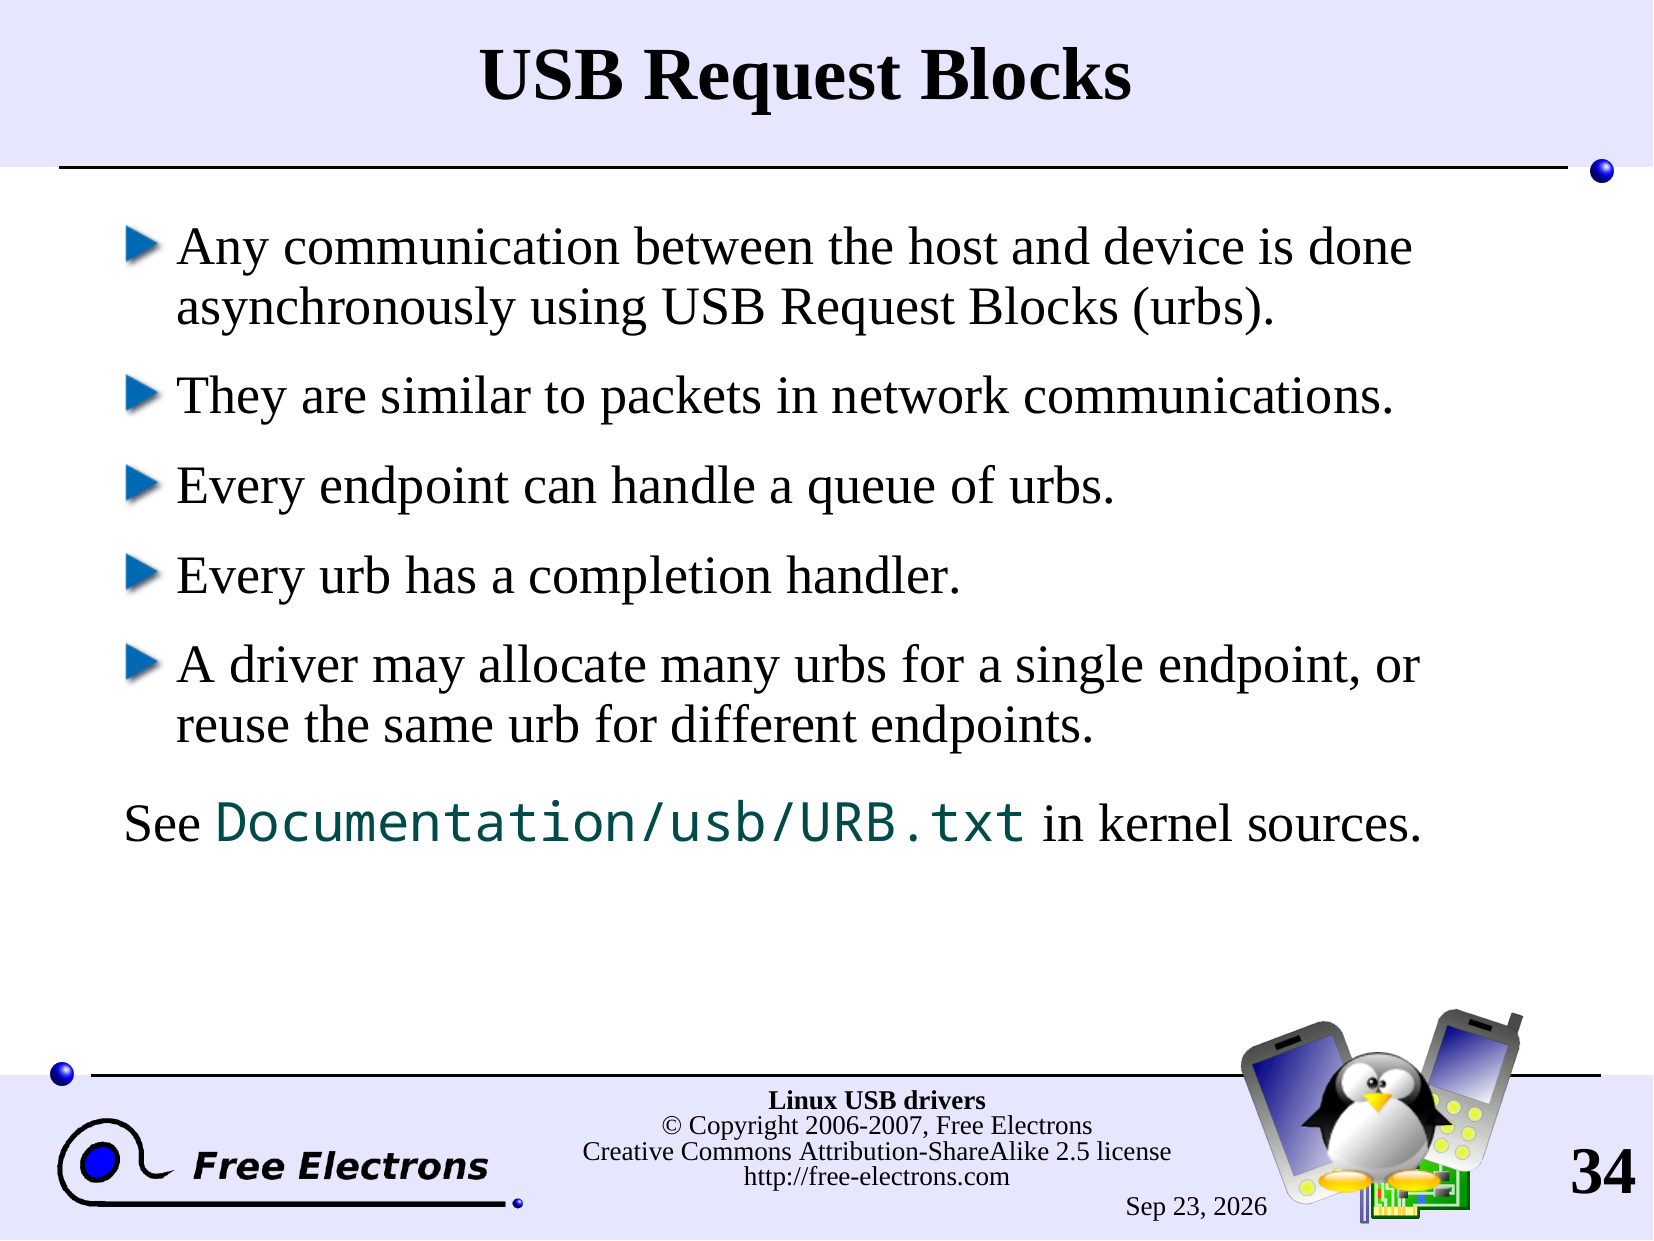

# USB Request Blocks
Any communication between the host and device is done asynchronously using USB Request Blocks (urbs).
They are similar to packets in network communications.
Every endpoint can handle a queue of urbs.
Every urb has a completion handler.
A driver may allocate many urbs for a single endpoint, or reuse the same urb for different endpoints.
See Documentation/usb/URB.txt in kernel sources.